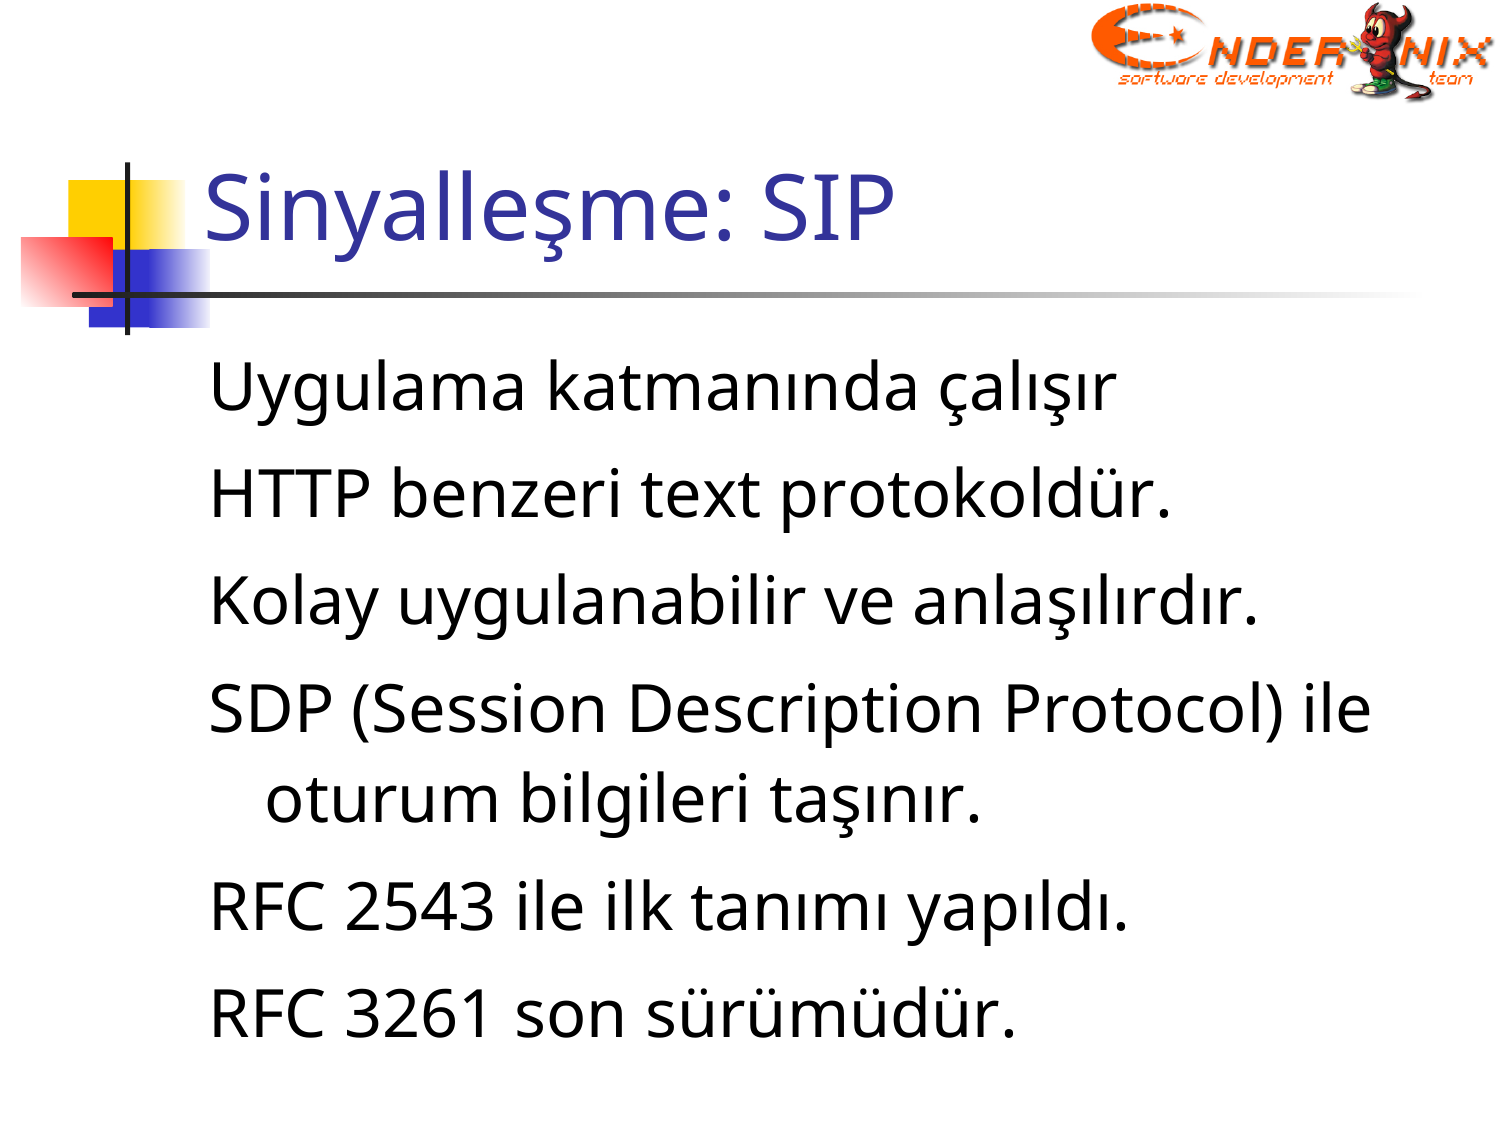

# Sinyalleşme: SIP
Uygulama katmanında çalışır
HTTP benzeri text protokoldür.
Kolay uygulanabilir ve anlaşılırdır.
SDP (Session Description Protocol) ile oturum bilgileri taşınır.
RFC 2543 ile ilk tanımı yapıldı.
RFC 3261 son sürümüdür.